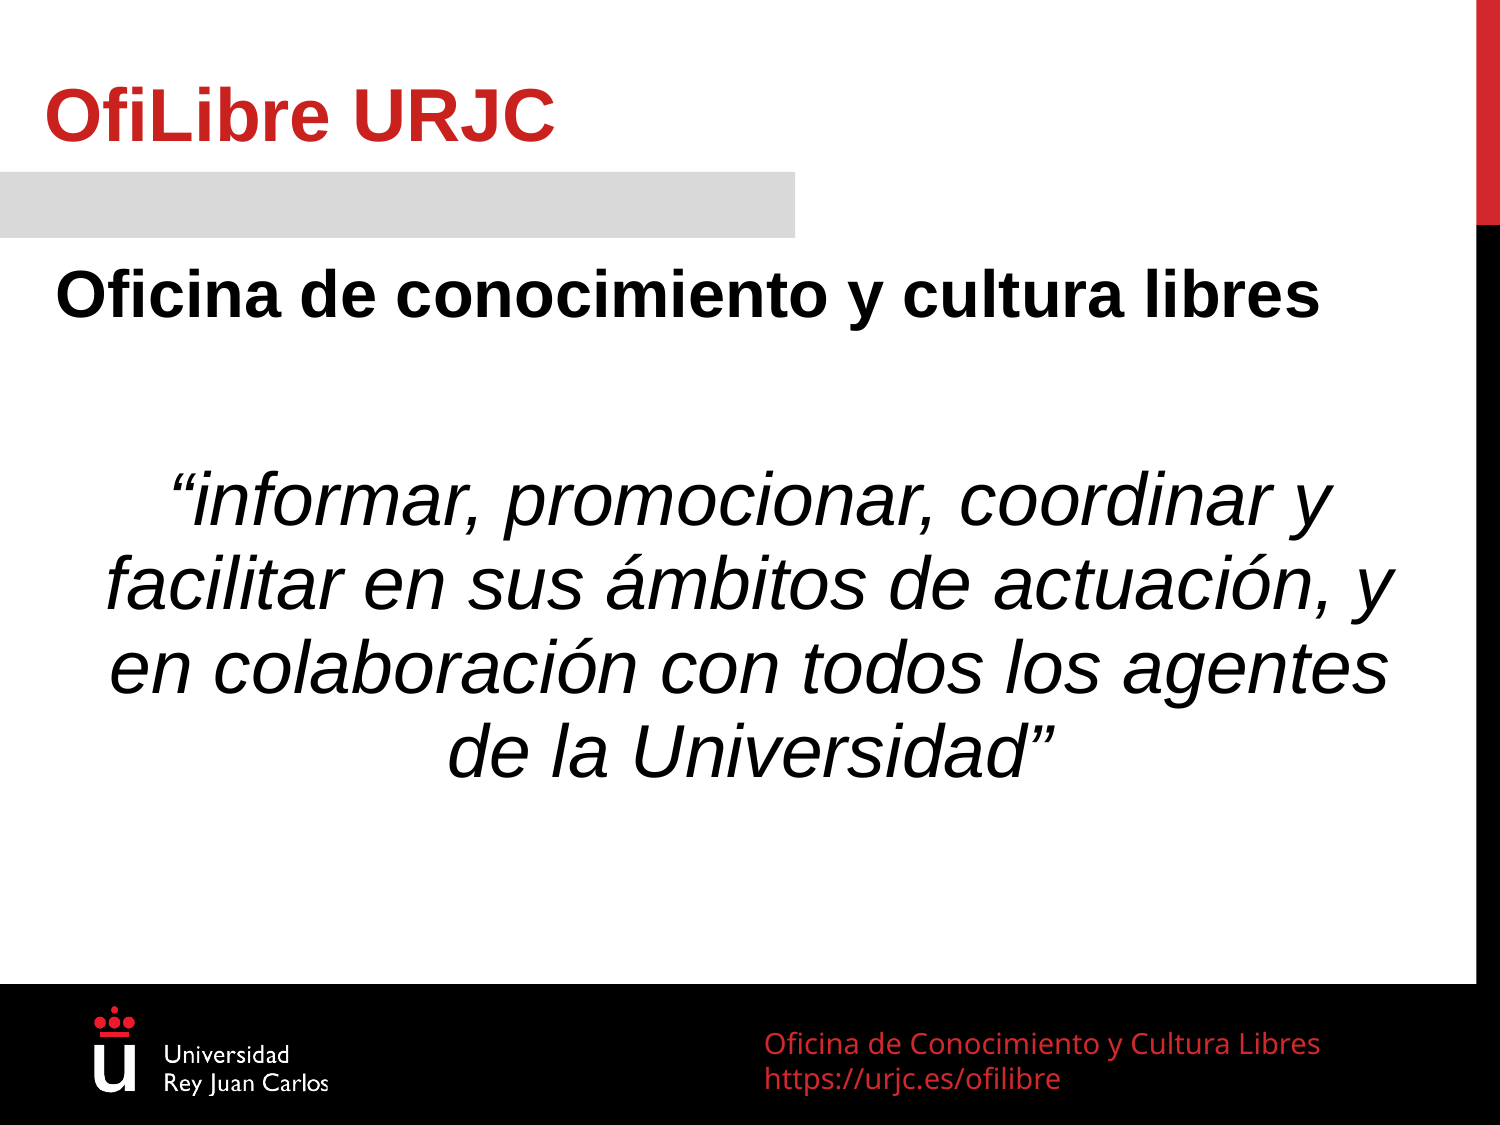

#
OfiLibre URJC
Oficina de conocimiento y cultura libres
“informar, promocionar, coordinar y facilitar en sus ámbitos de actuación, y en colaboración con todos los agentes de la Universidad”
Oficina de Conocimiento y Cultura Libres
https://urjc.es/ofilibre